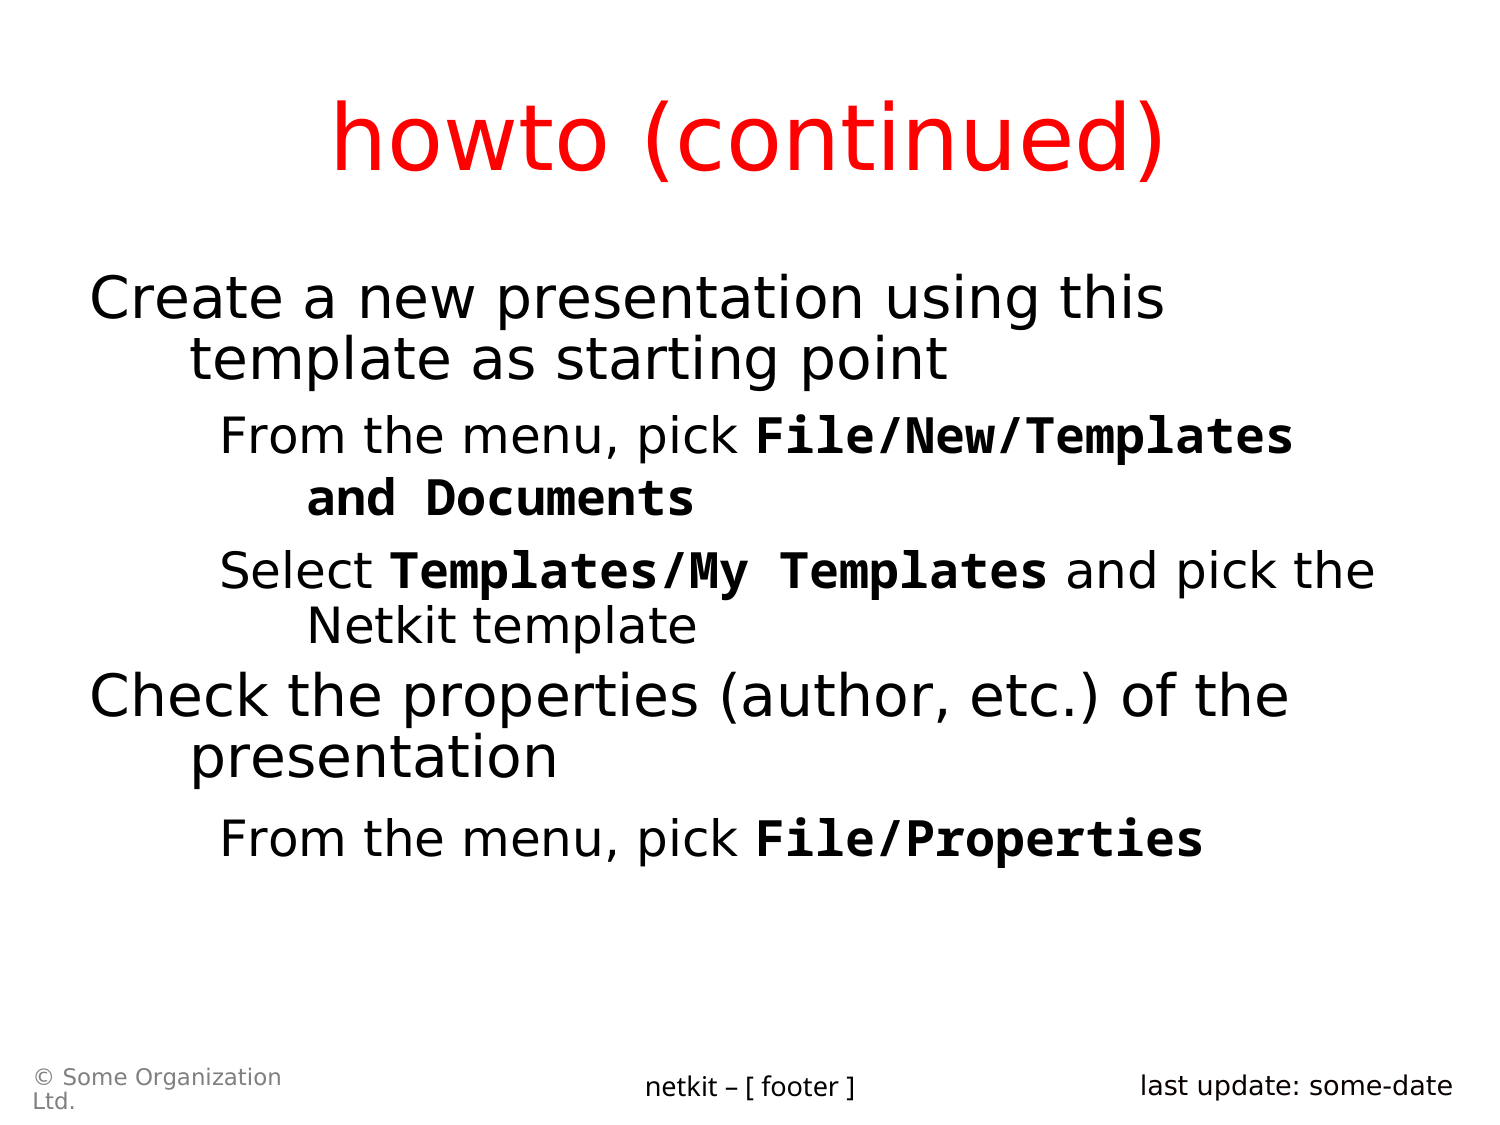

# howto (continued)
Create a new presentation using this template as starting point
From the menu, pick File/New/Templates and Documents
Select Templates/My Templates and pick the Netkit template
Check the properties (author, etc.) of the presentation
From the menu, pick File/Properties
footer
some-date